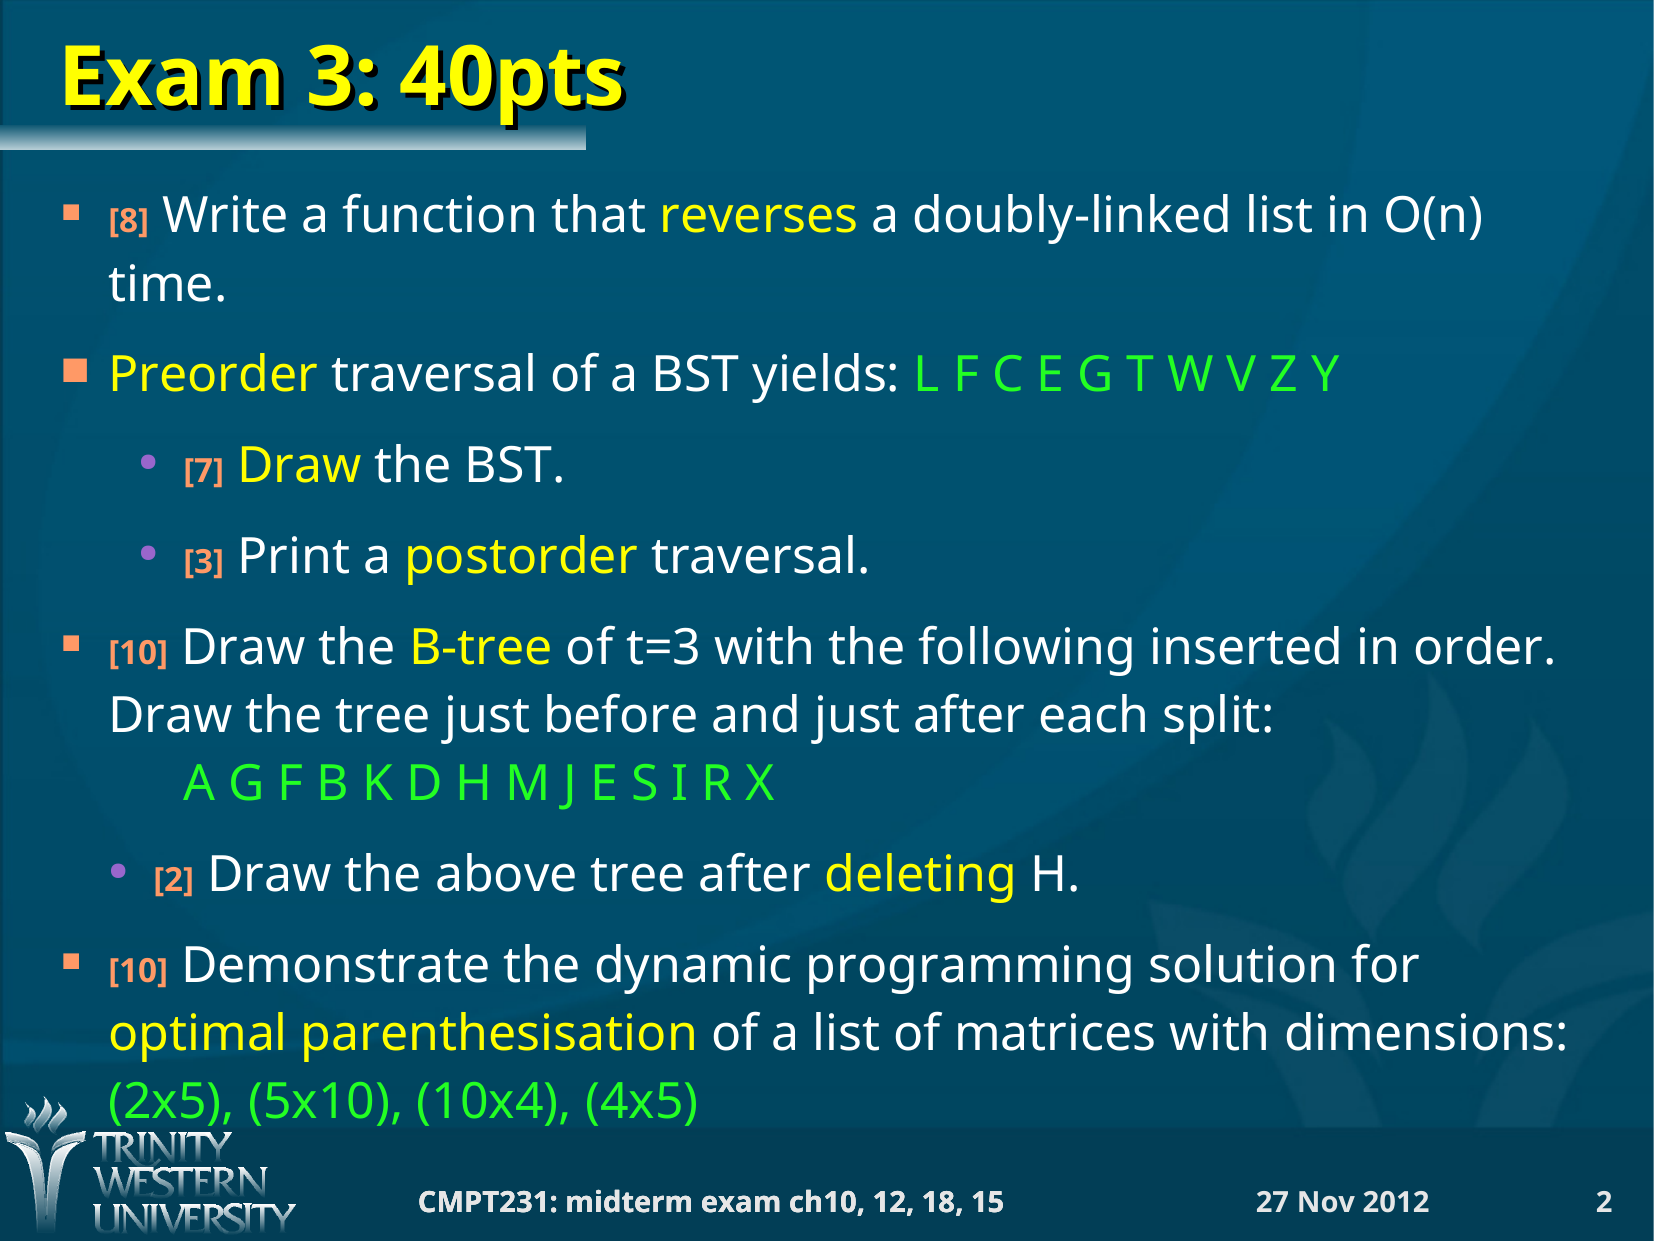

# Exam 3: 40pts
[8] Write a function that reverses a doubly-linked list in O(n) time.
Preorder traversal of a BST yields: L F C E G T W V Z Y
[7] Draw the BST.
[3] Print a postorder traversal.
[10] Draw the B-tree of t=3 with the following inserted in order. Draw the tree just before and just after each split:
	A G F B K D H M J E S I R X
[2] Draw the above tree after deleting H.
[10] Demonstrate the dynamic programming solution for optimal parenthesisation of a list of matrices with dimensions: (2x5), (5x10), (10x4), (4x5)
CMPT231: midterm exam ch10, 12, 18, 15
27 Nov 2012
2